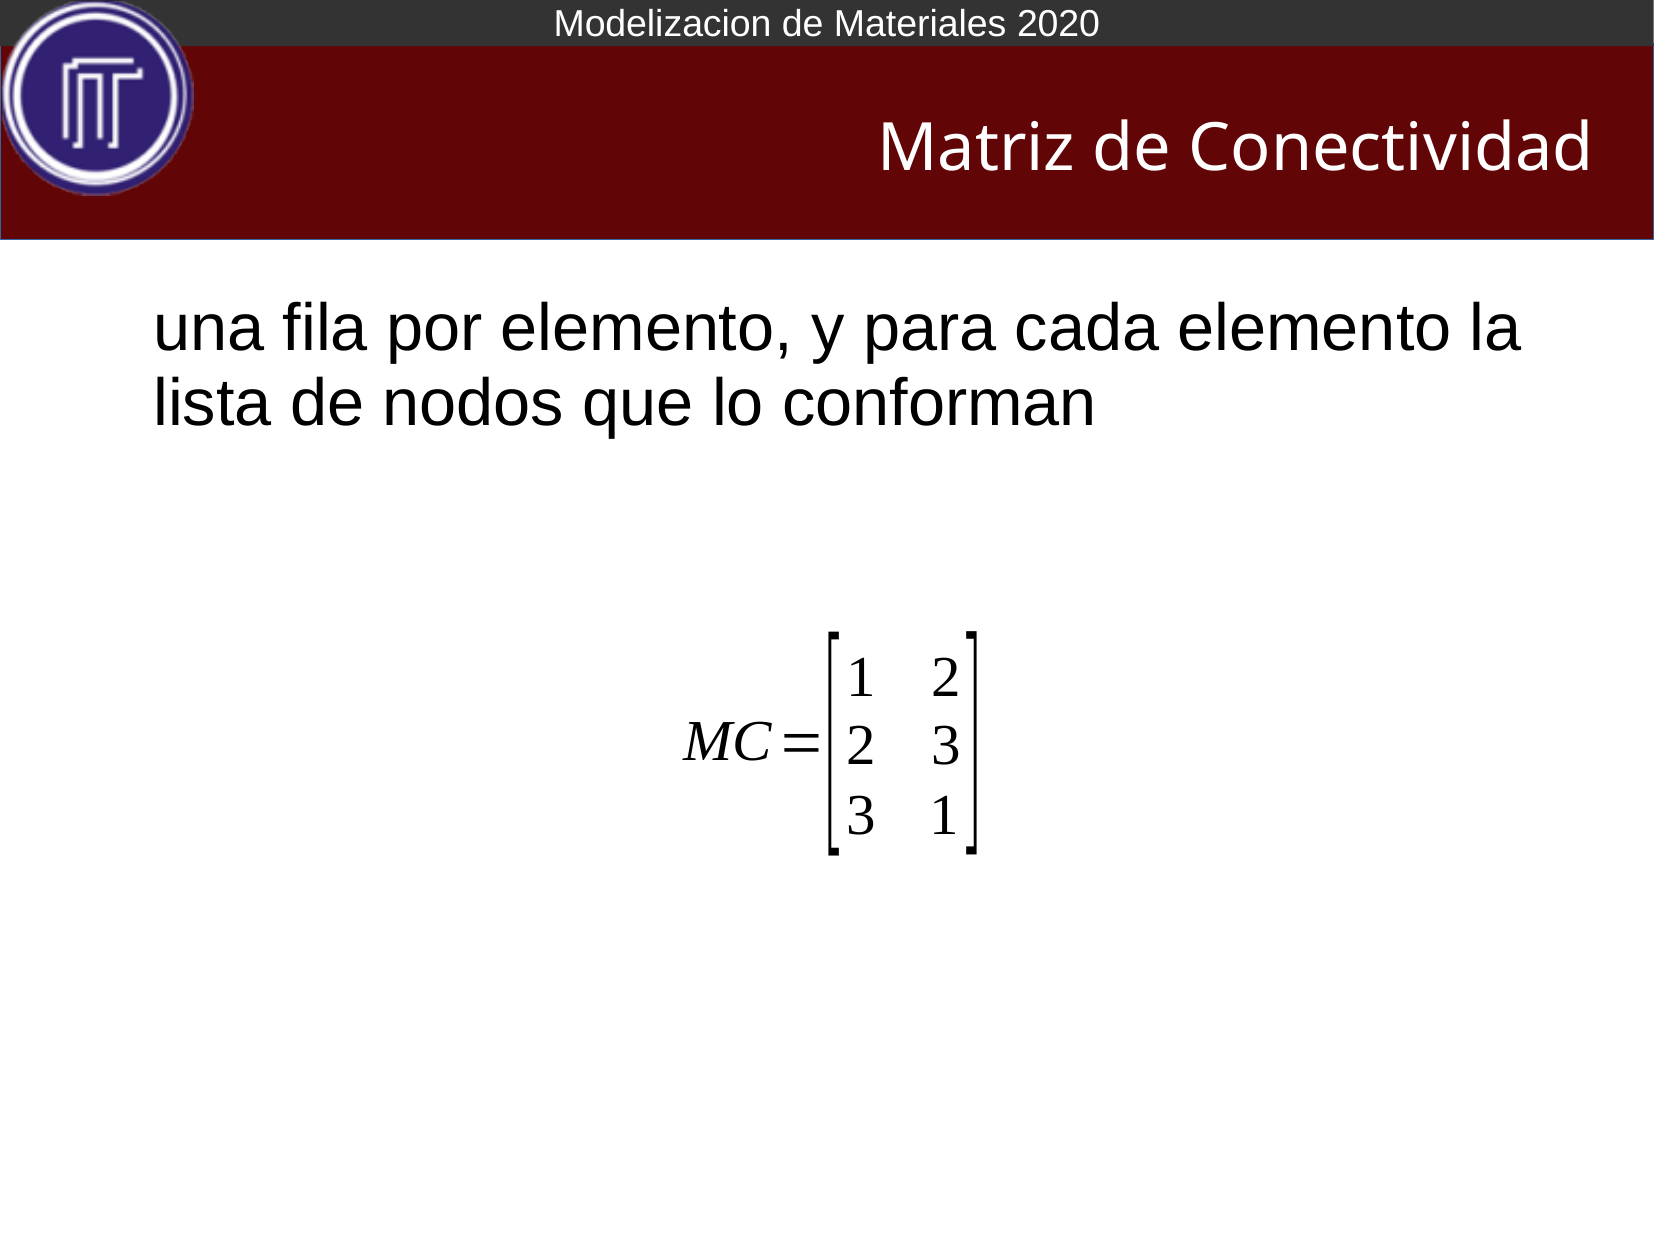

# Matriz de Conectividad
una fila por elemento, y para cada elemento la lista de nodos que lo conforman